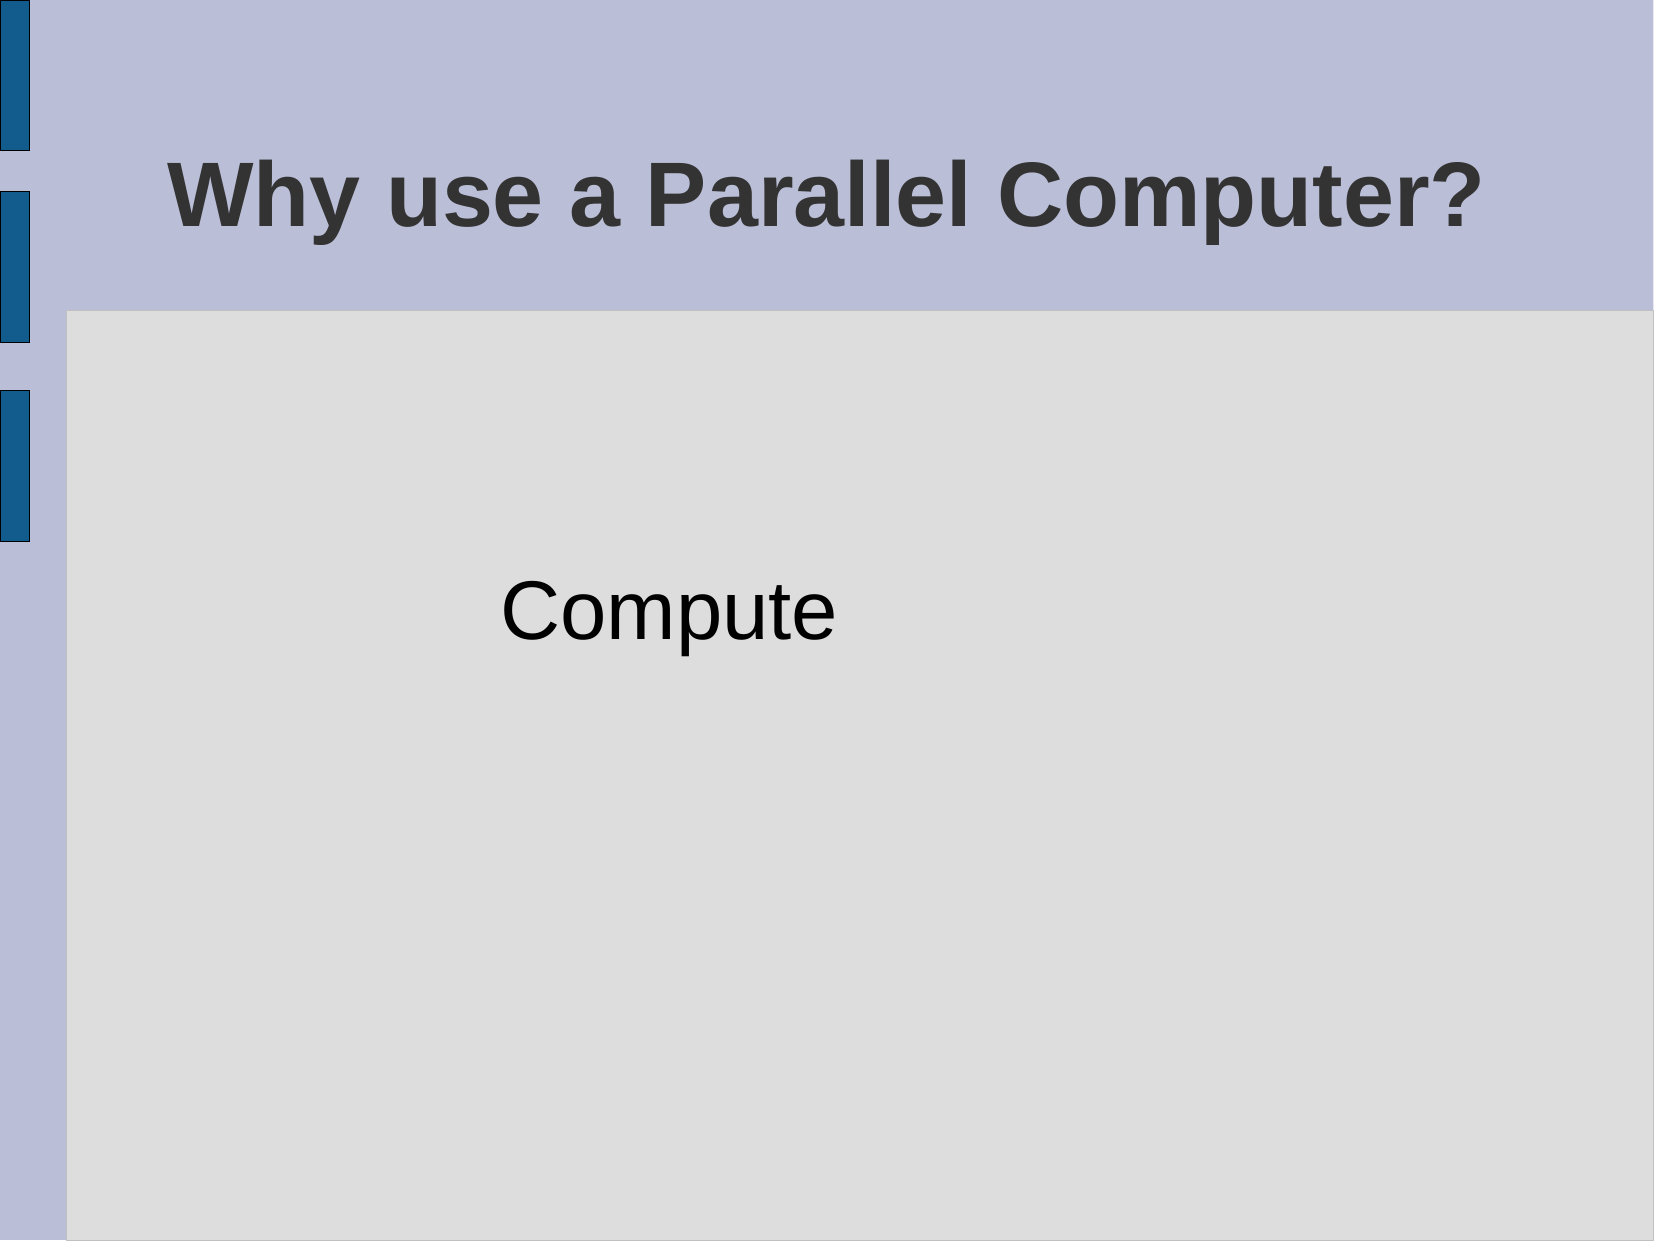

# Why use a Parallel Computer?
Compute